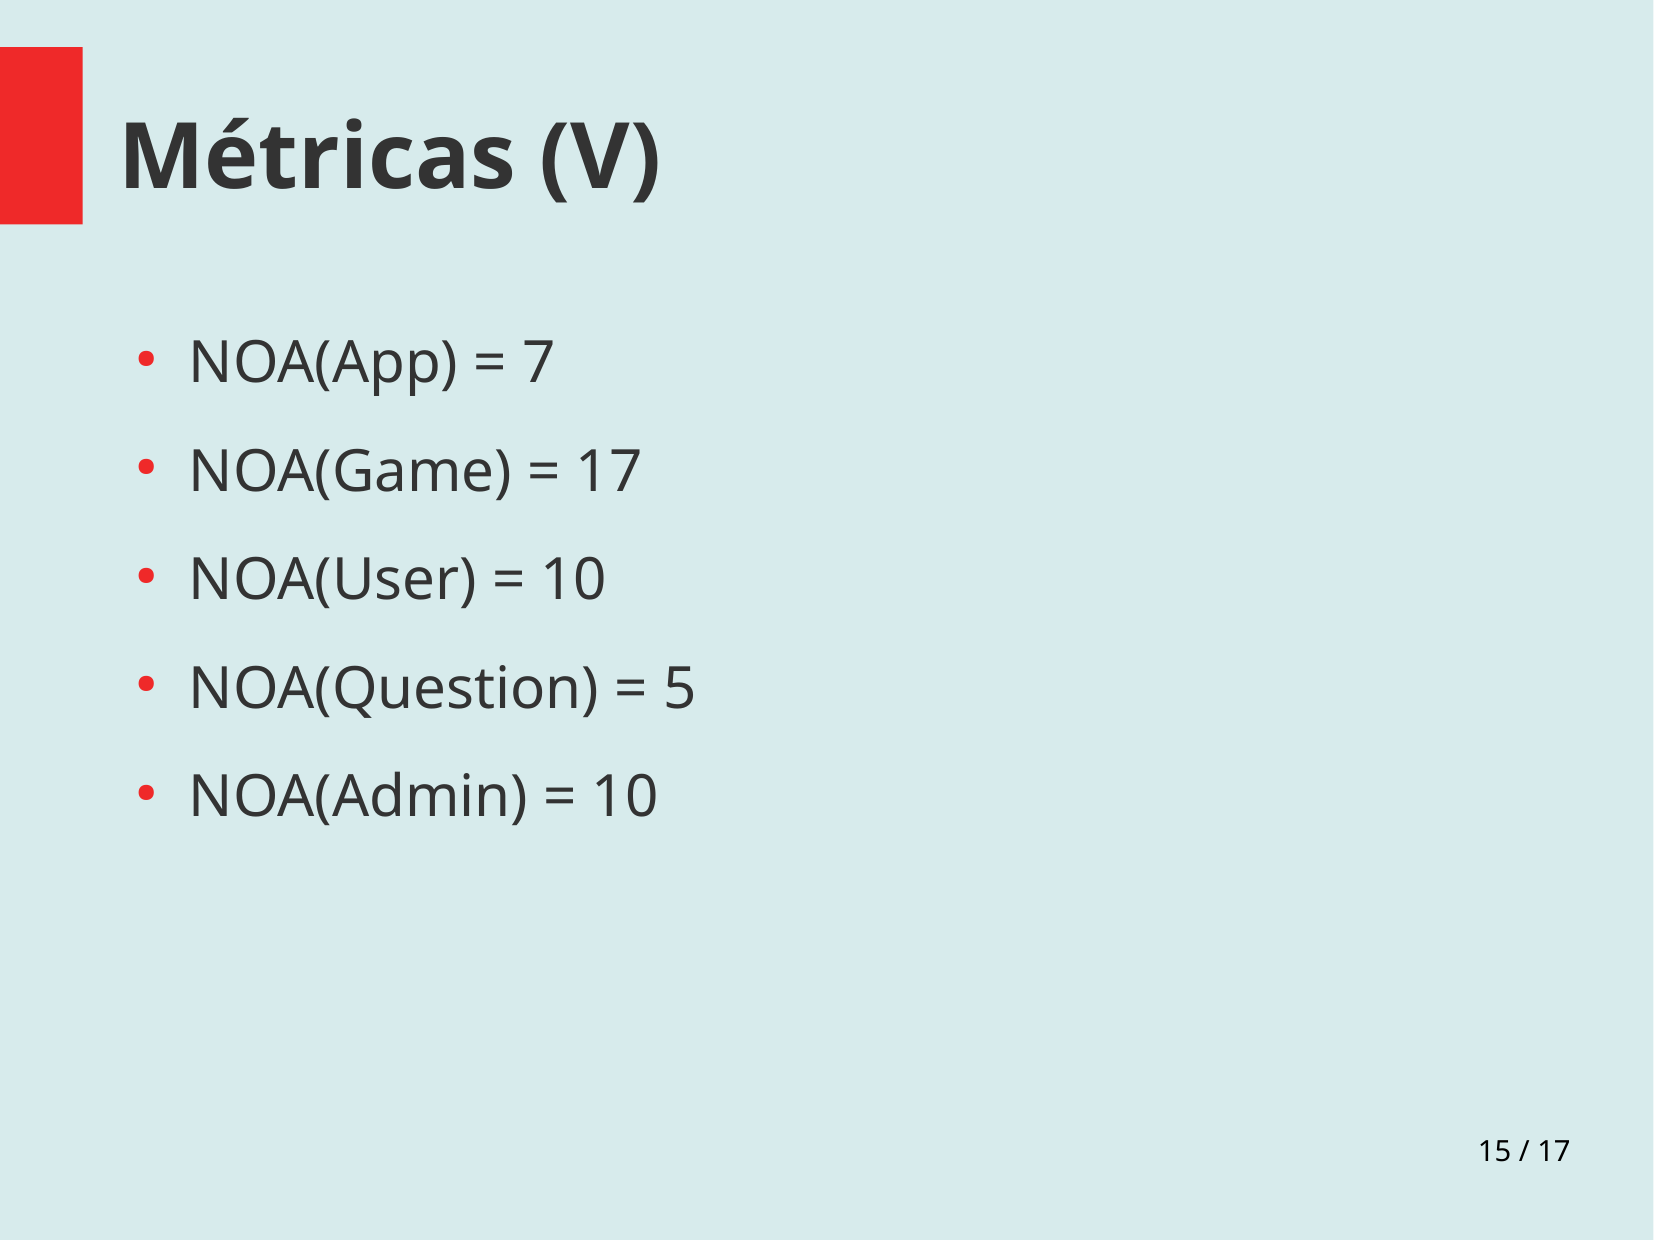

# Métricas (V)
NOA(App) = 7
NOA(Game) = 17
NOA(User) = 10
NOA(Question) = 5
NOA(Admin) = 10
15